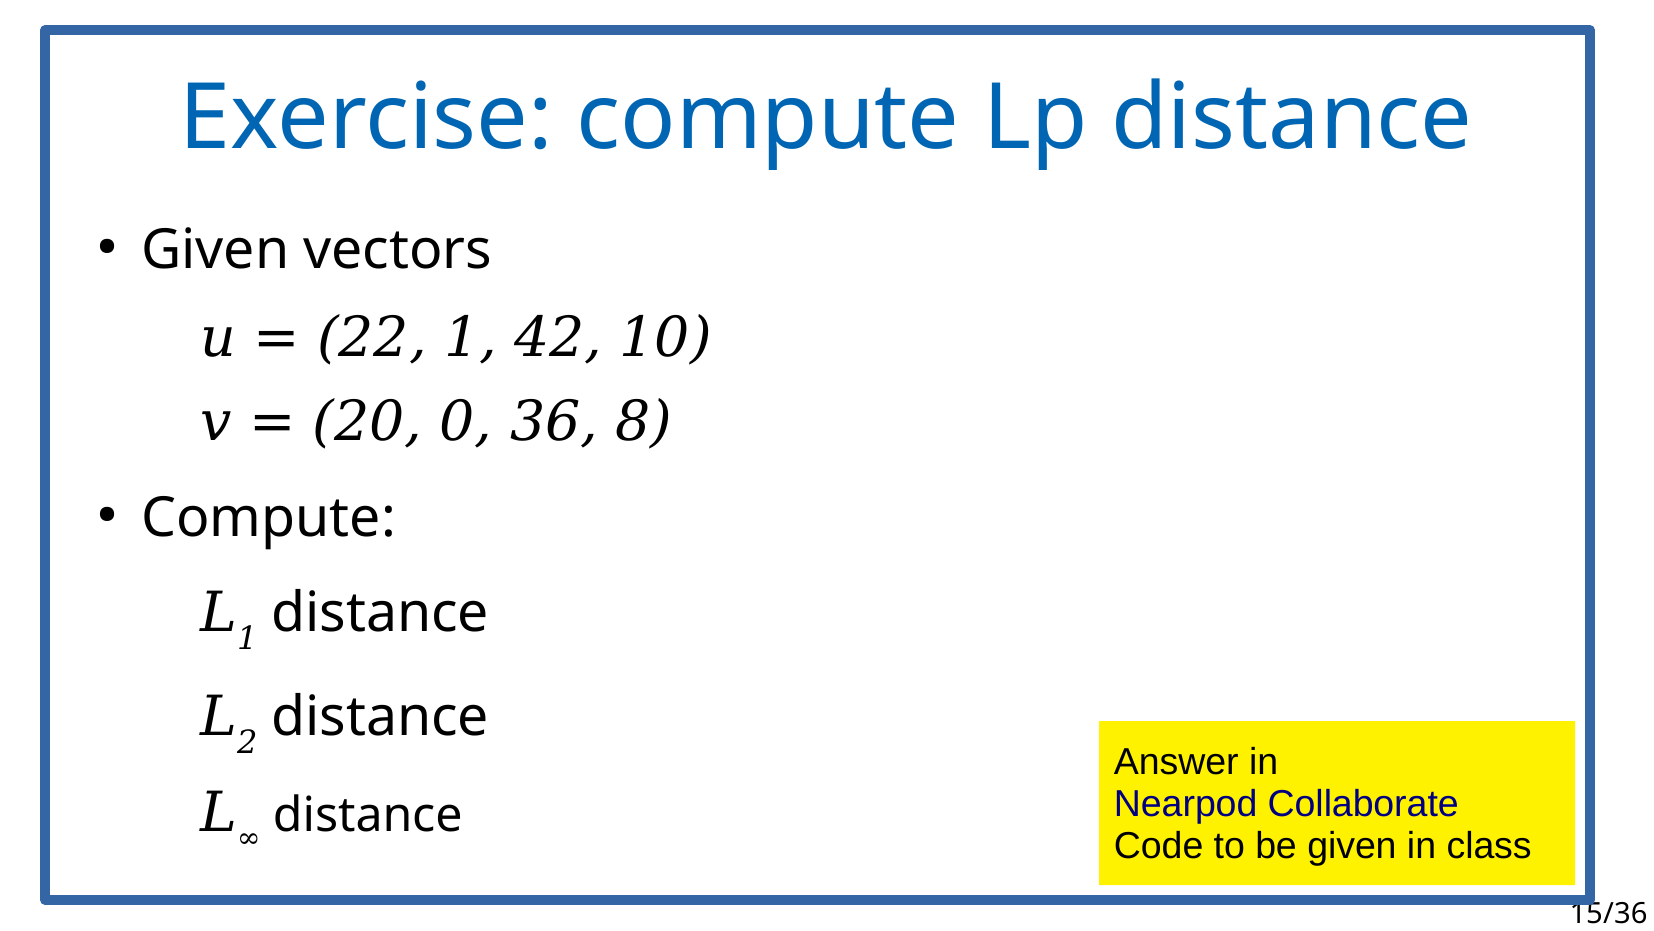

# Exercise: compute Lp distance
Given vectors
u = (22, 1, 42, 10)
v = (20, 0, 36, 8)
Compute:
L1 distance
L2 distance
L∞ distance
Answer in Nearpod Collaborate
Code to be given in class
15